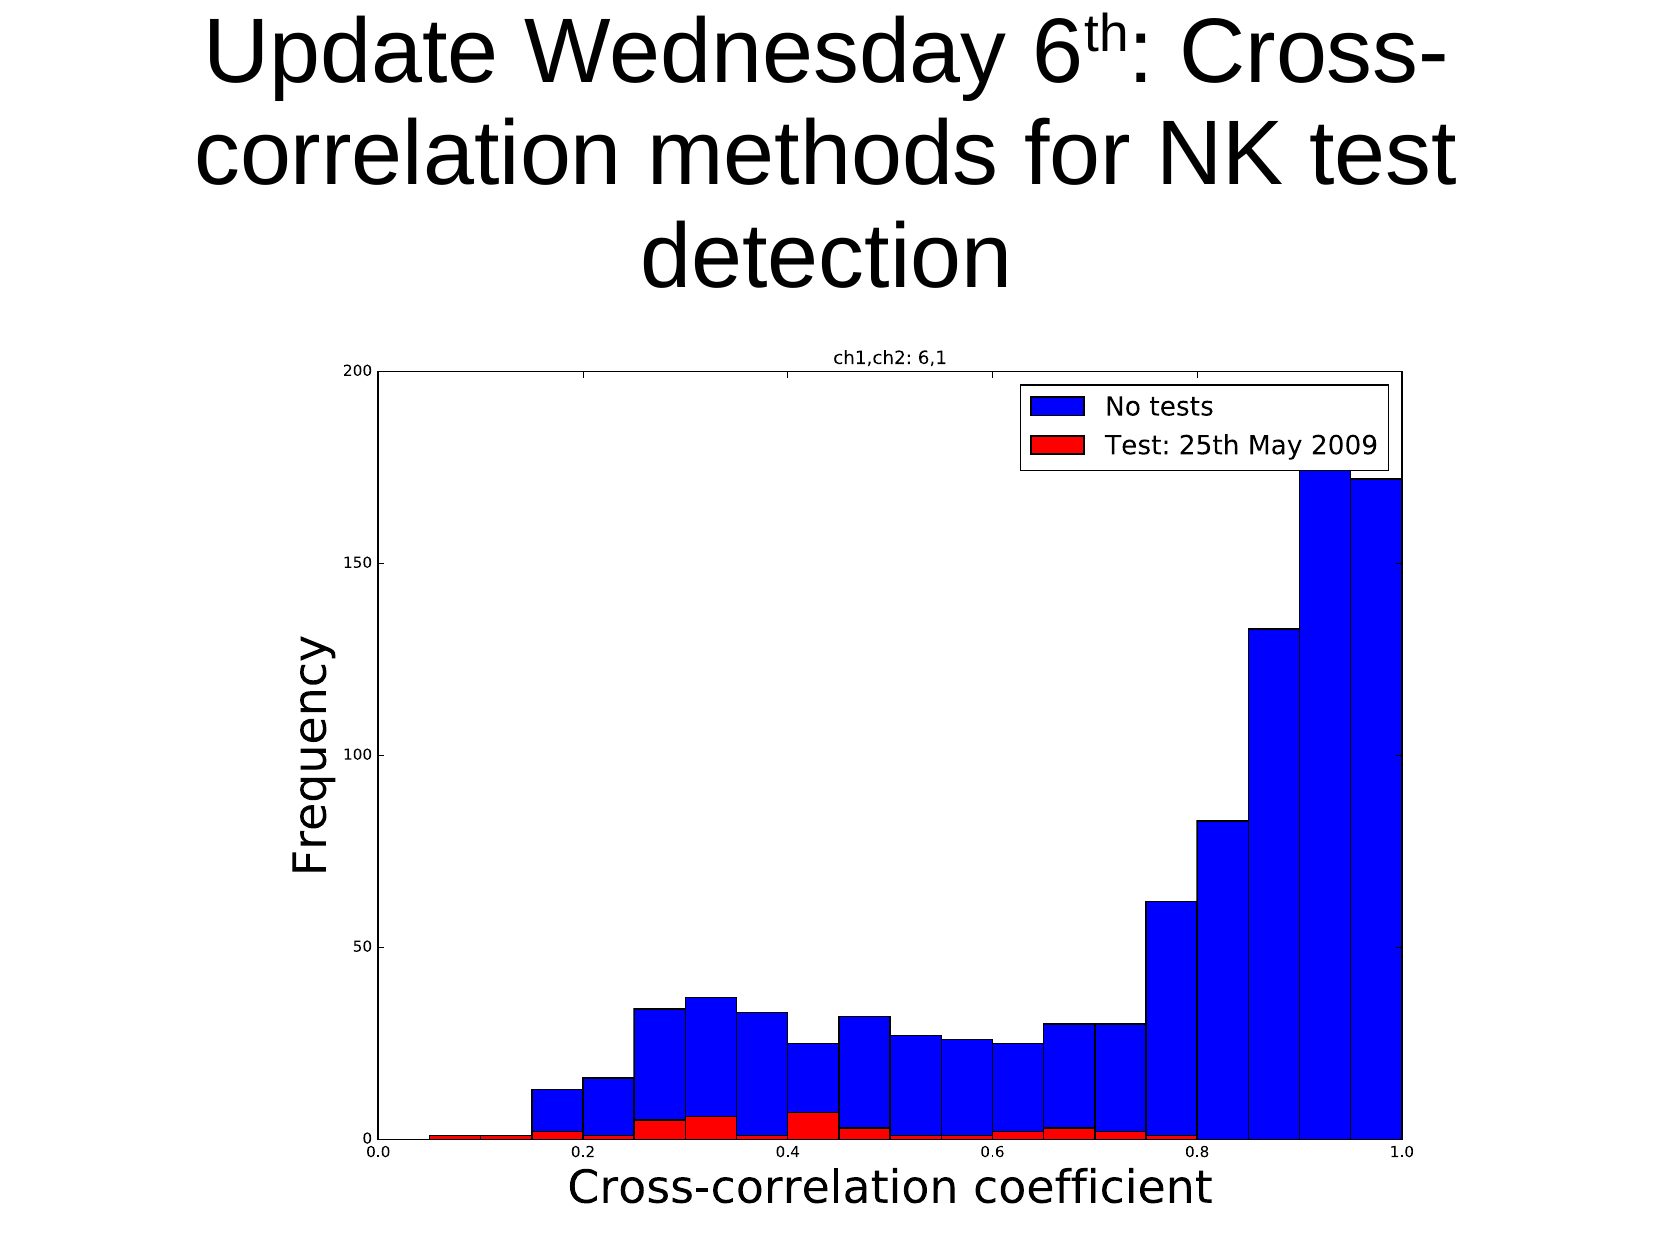

# Update Wednesday 6th: Cross-correlation methods for NK test detection